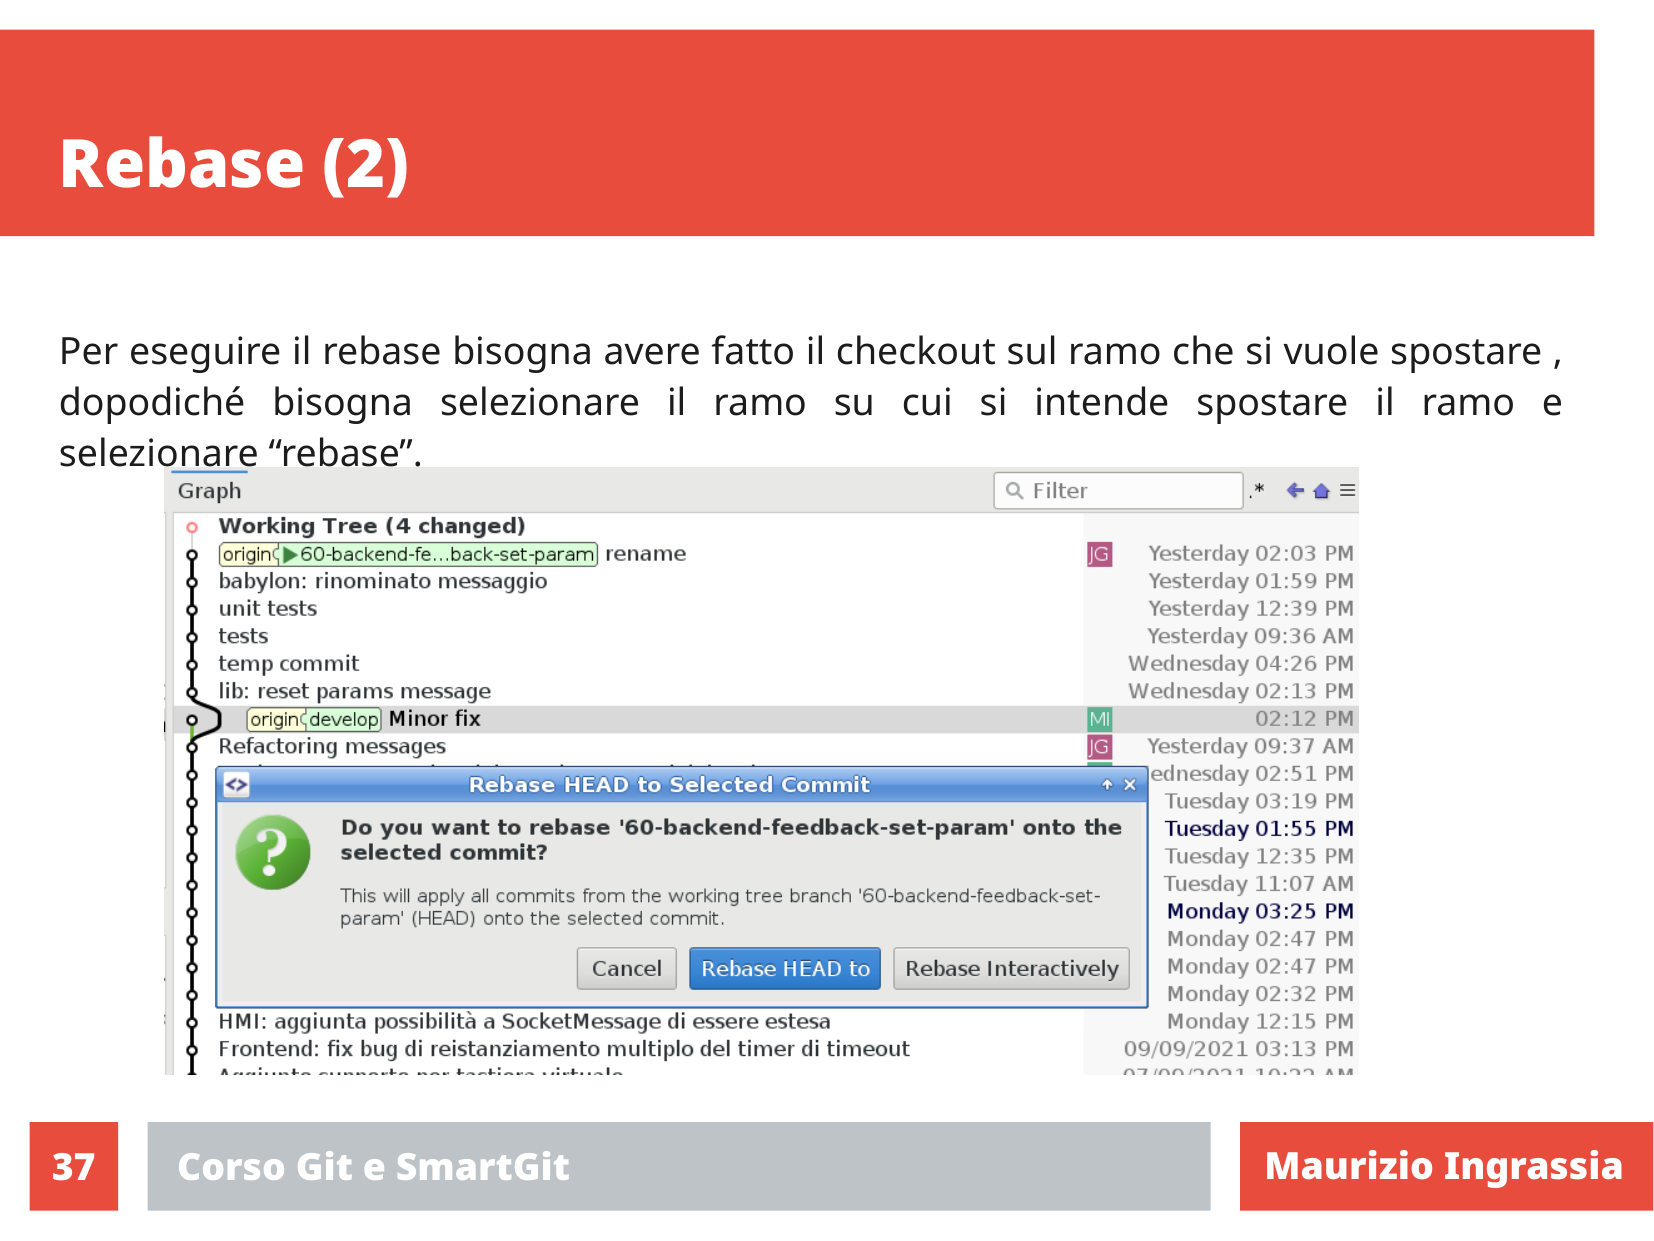

# Rebase (2)
Per eseguire il rebase bisogna avere fatto il checkout sul ramo che si vuole spostare , dopodiché bisogna selezionare il ramo su cui si intende spostare il ramo e selezionare “rebase”.
37
Corso Git e SmartGit
Maurizio Ingrassia